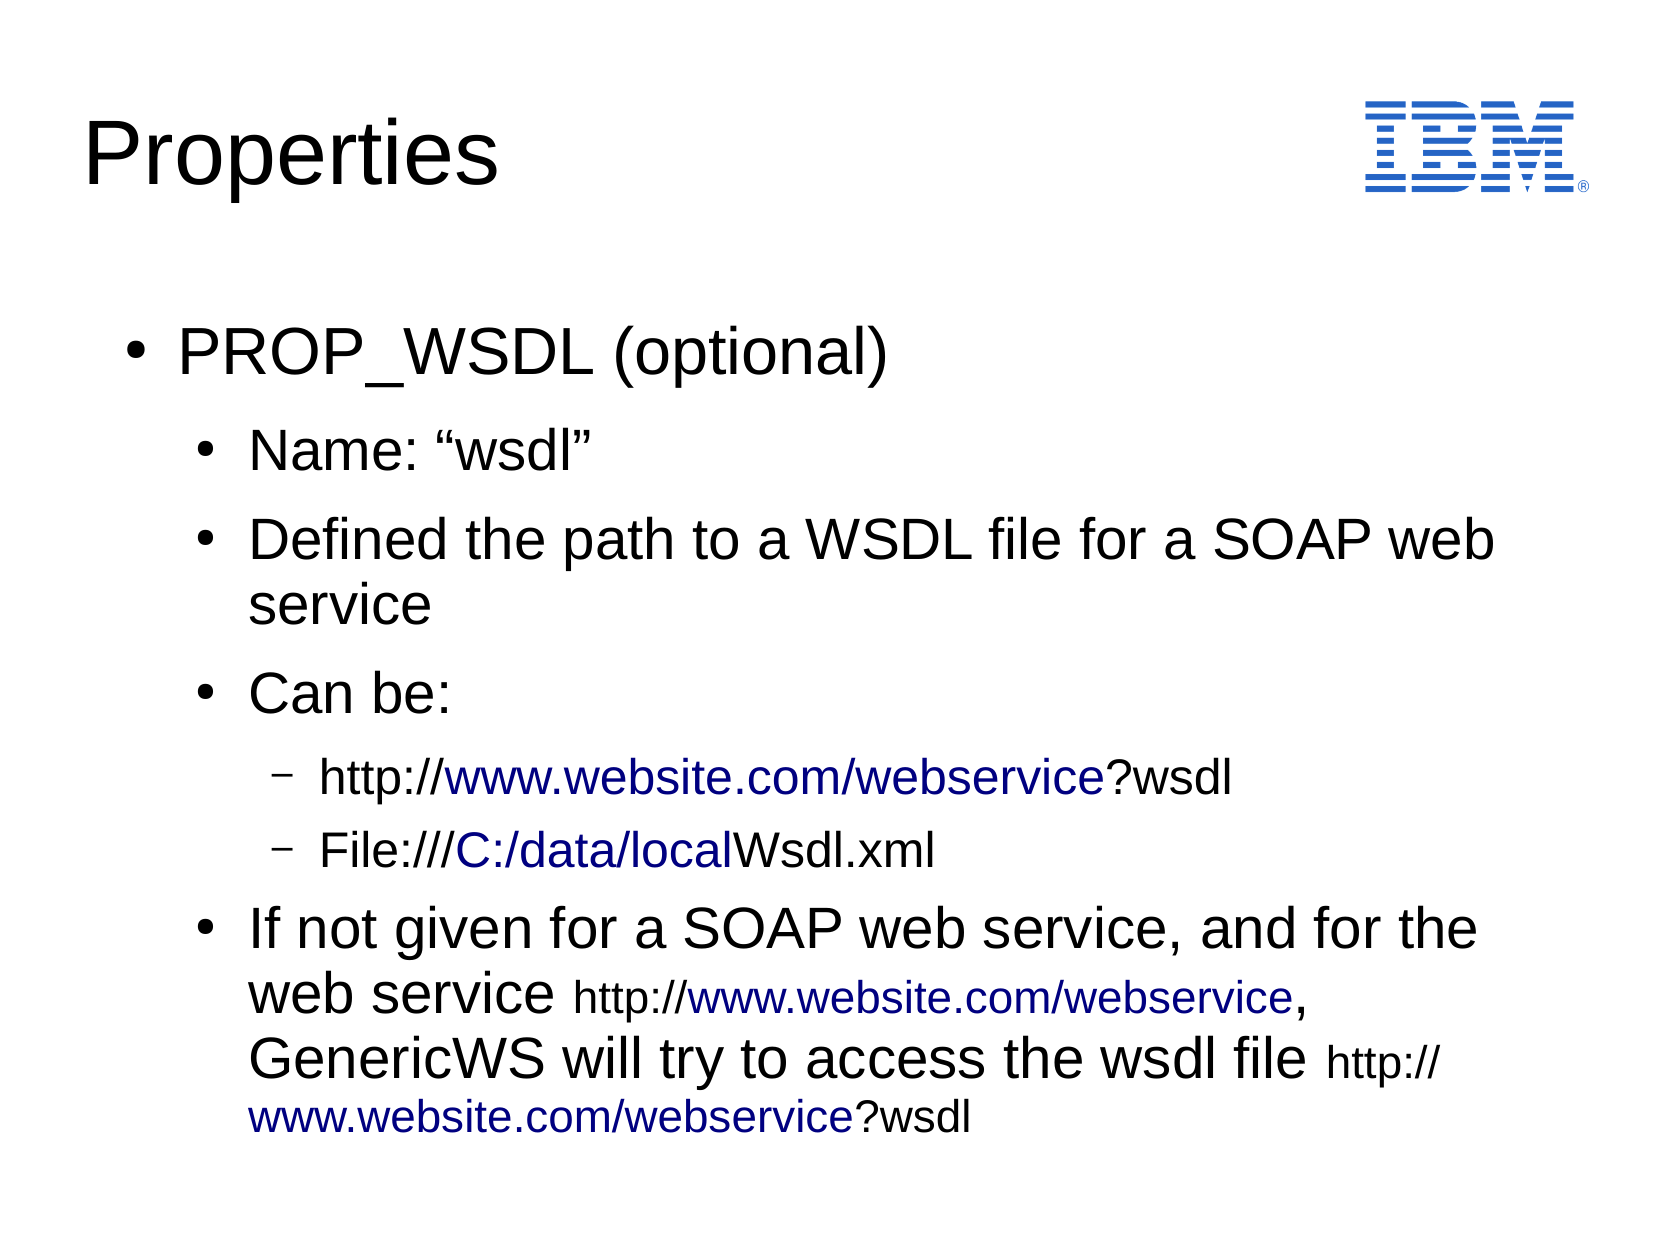

# Properties
PROP_WSDL (optional)
Name: “wsdl”
Defined the path to a WSDL file for a SOAP web service
Can be:
http://www.website.com/webservice?wsdl
File:///C:/data/localWsdl.xml
If not given for a SOAP web service, and for the web service http://www.website.com/webservice, GenericWS will try to access the wsdl file http://www.website.com/webservice?wsdl